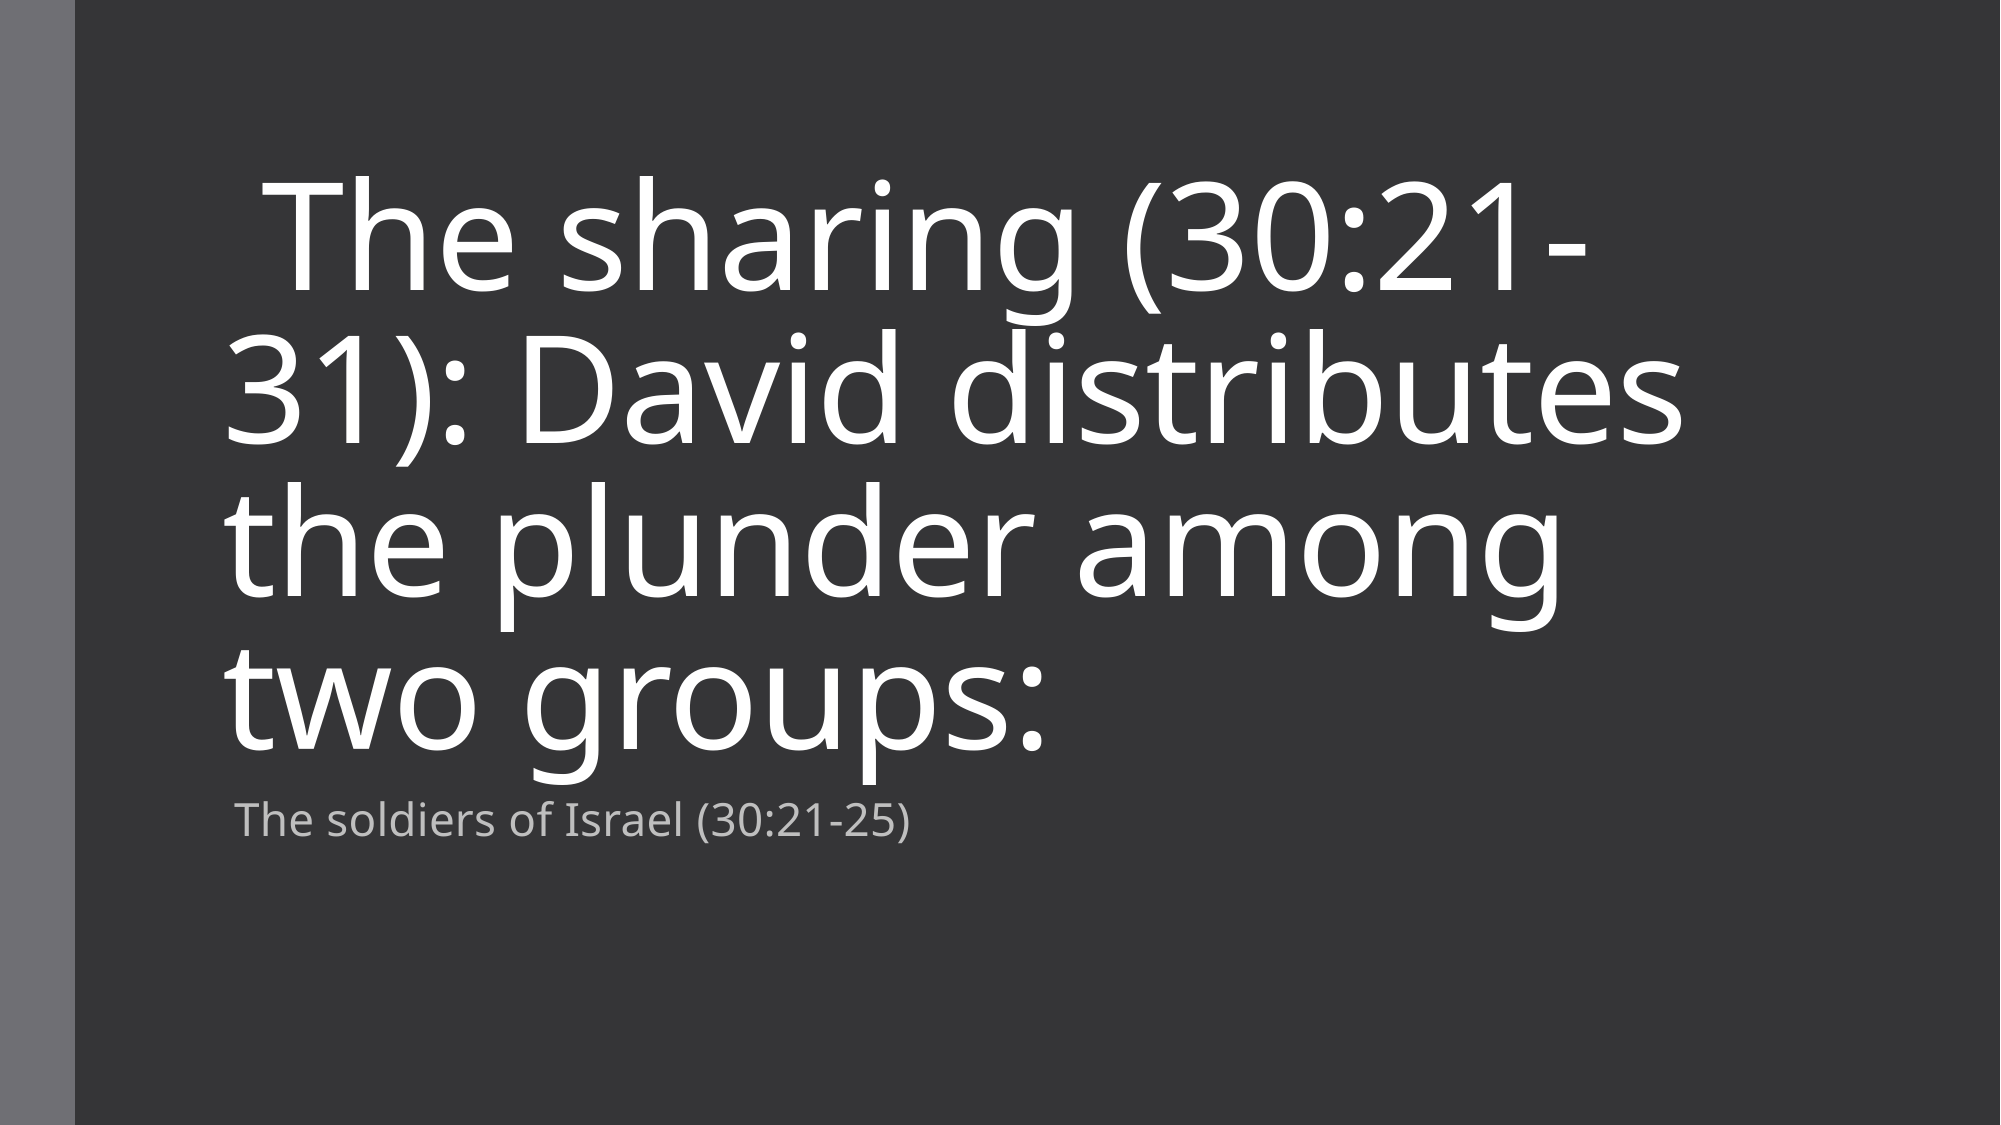

# The sharing (30:21-31): David distributes the plunder among two groups:
 The soldiers of Israel (30:21-25)